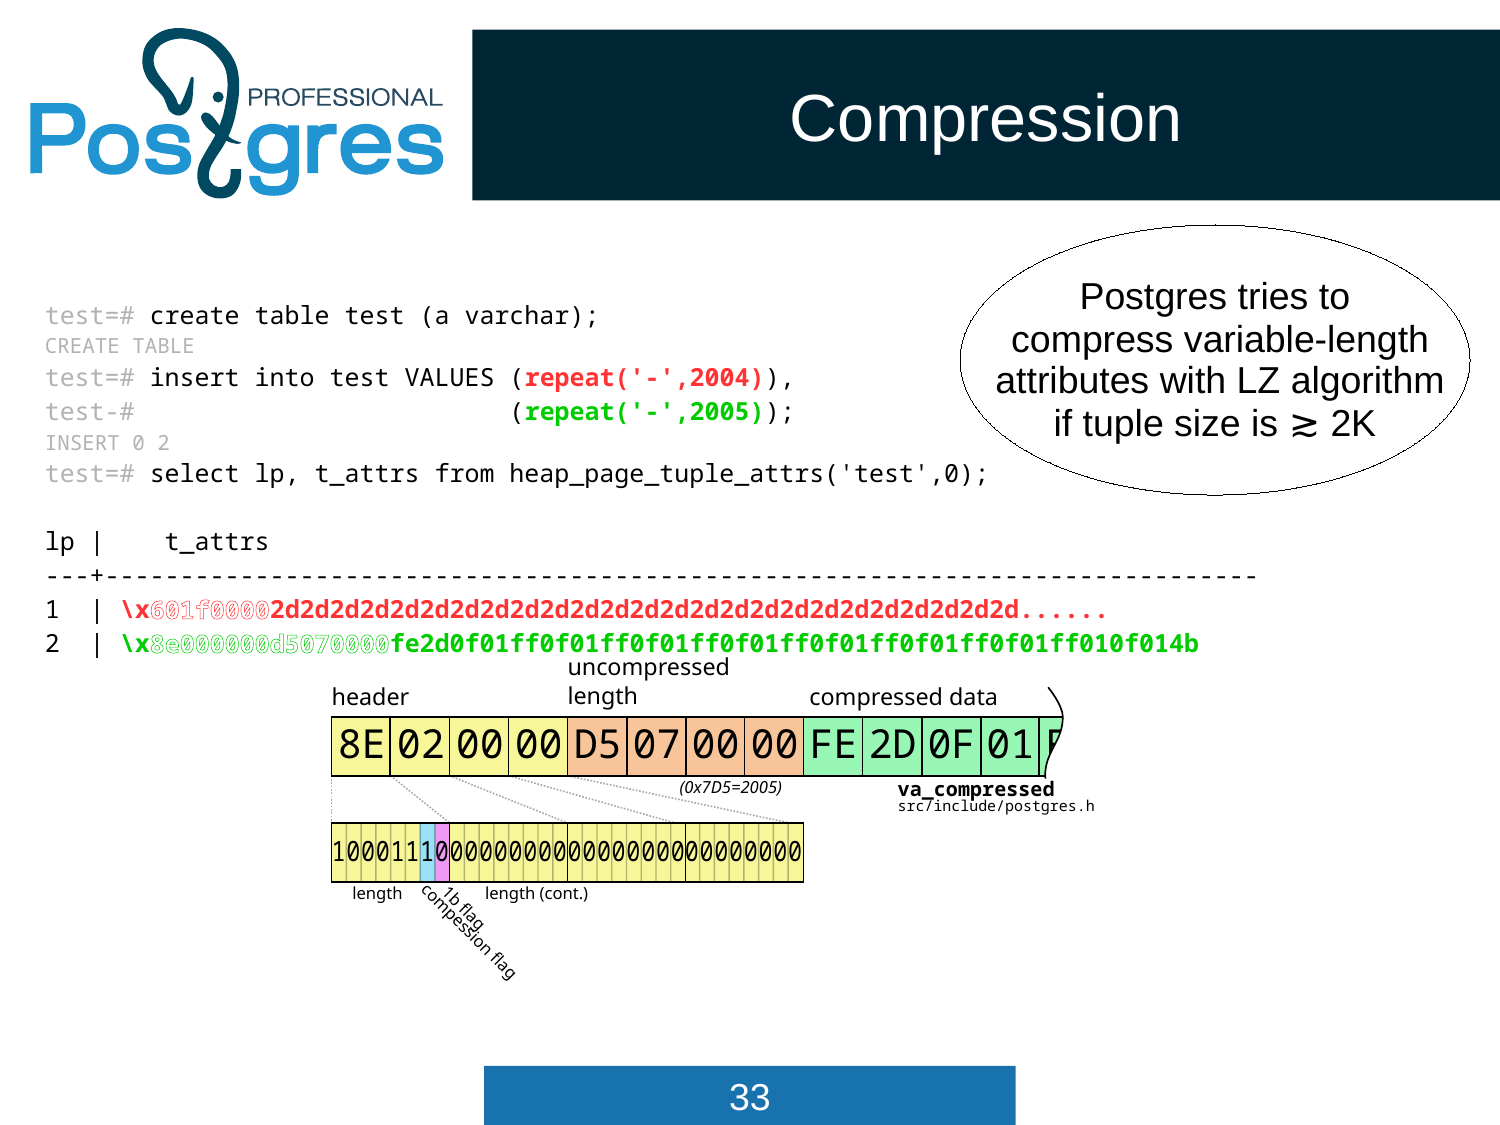

# Compression
Postgres tries to
 compress variable-length
 attributes with LZ algorithm
if tuple size is ≳ 2K
test=# create table test (a varchar);
CREATE TABLE
test=# insert into test VALUES (repeat('-',2004)),
test-# (repeat('-',2005));
INSERT 0 2
test=# select lp, t_attrs from heap_page_tuple_attrs('test',0);
lp | t_attrs
---+-----------------------------------------------------------------------------
1 | \x601f00002d2d2d2d2d2d2d2d2d2d2d2d2d2d2d2d2d2d2d2d2d2d2d2d2d......
2 | \x8e000000d5070000fe2d0f01ff0f01ff0f01ff0f01ff0f01ff0f01ff0f01ff010f014b